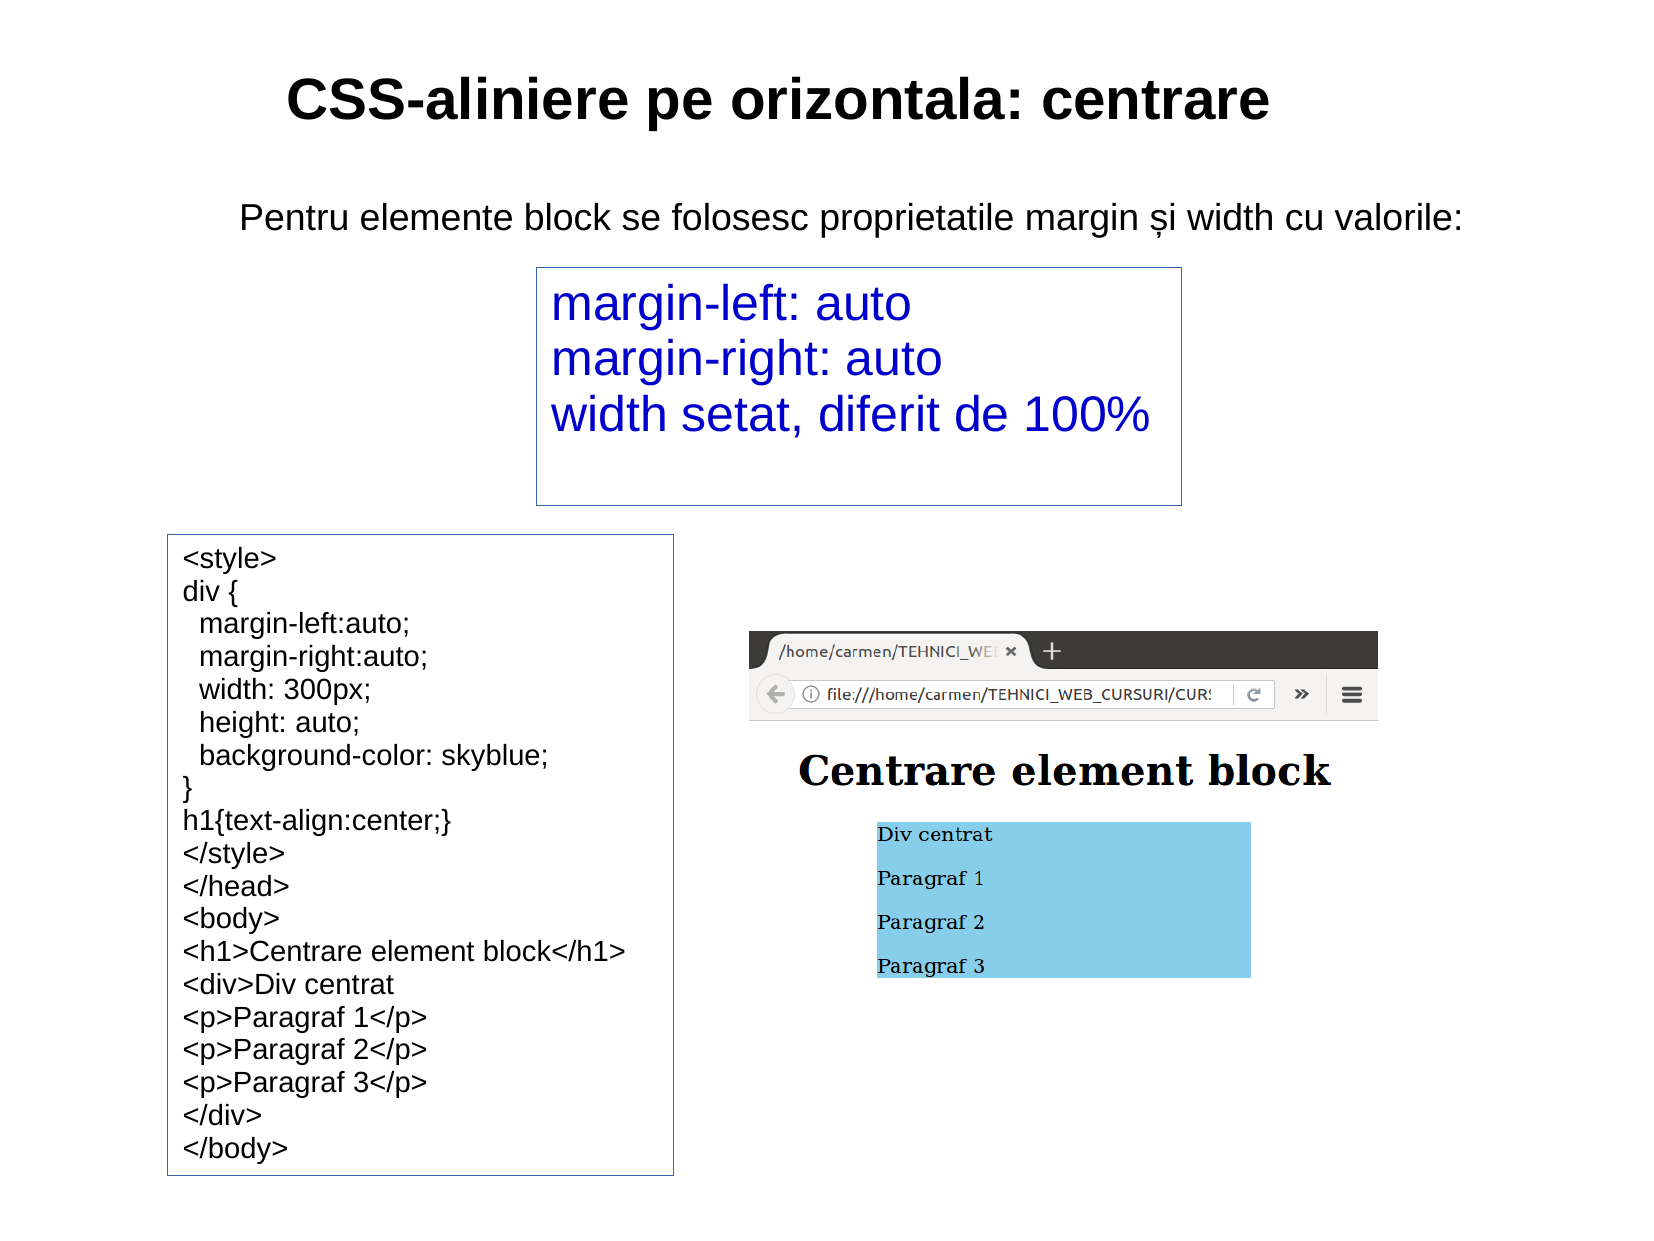

CSS-aliniere pe orizontala: centrare
Pentru elemente block se folosesc proprietatile margin și width cu valorile:
margin-left: auto
margin-right: auto
width setat, diferit de 100%
<style>
div {
 margin-left:auto;
 margin-right:auto;
 width: 300px;
 height: auto;
 background-color: skyblue;
}
h1{text-align:center;}
</style>
</head>
<body>
<h1>Centrare element block</h1>
<div>Div centrat
<p>Paragraf 1</p>
<p>Paragraf 2</p>
<p>Paragraf 3</p>
</div>
</body>